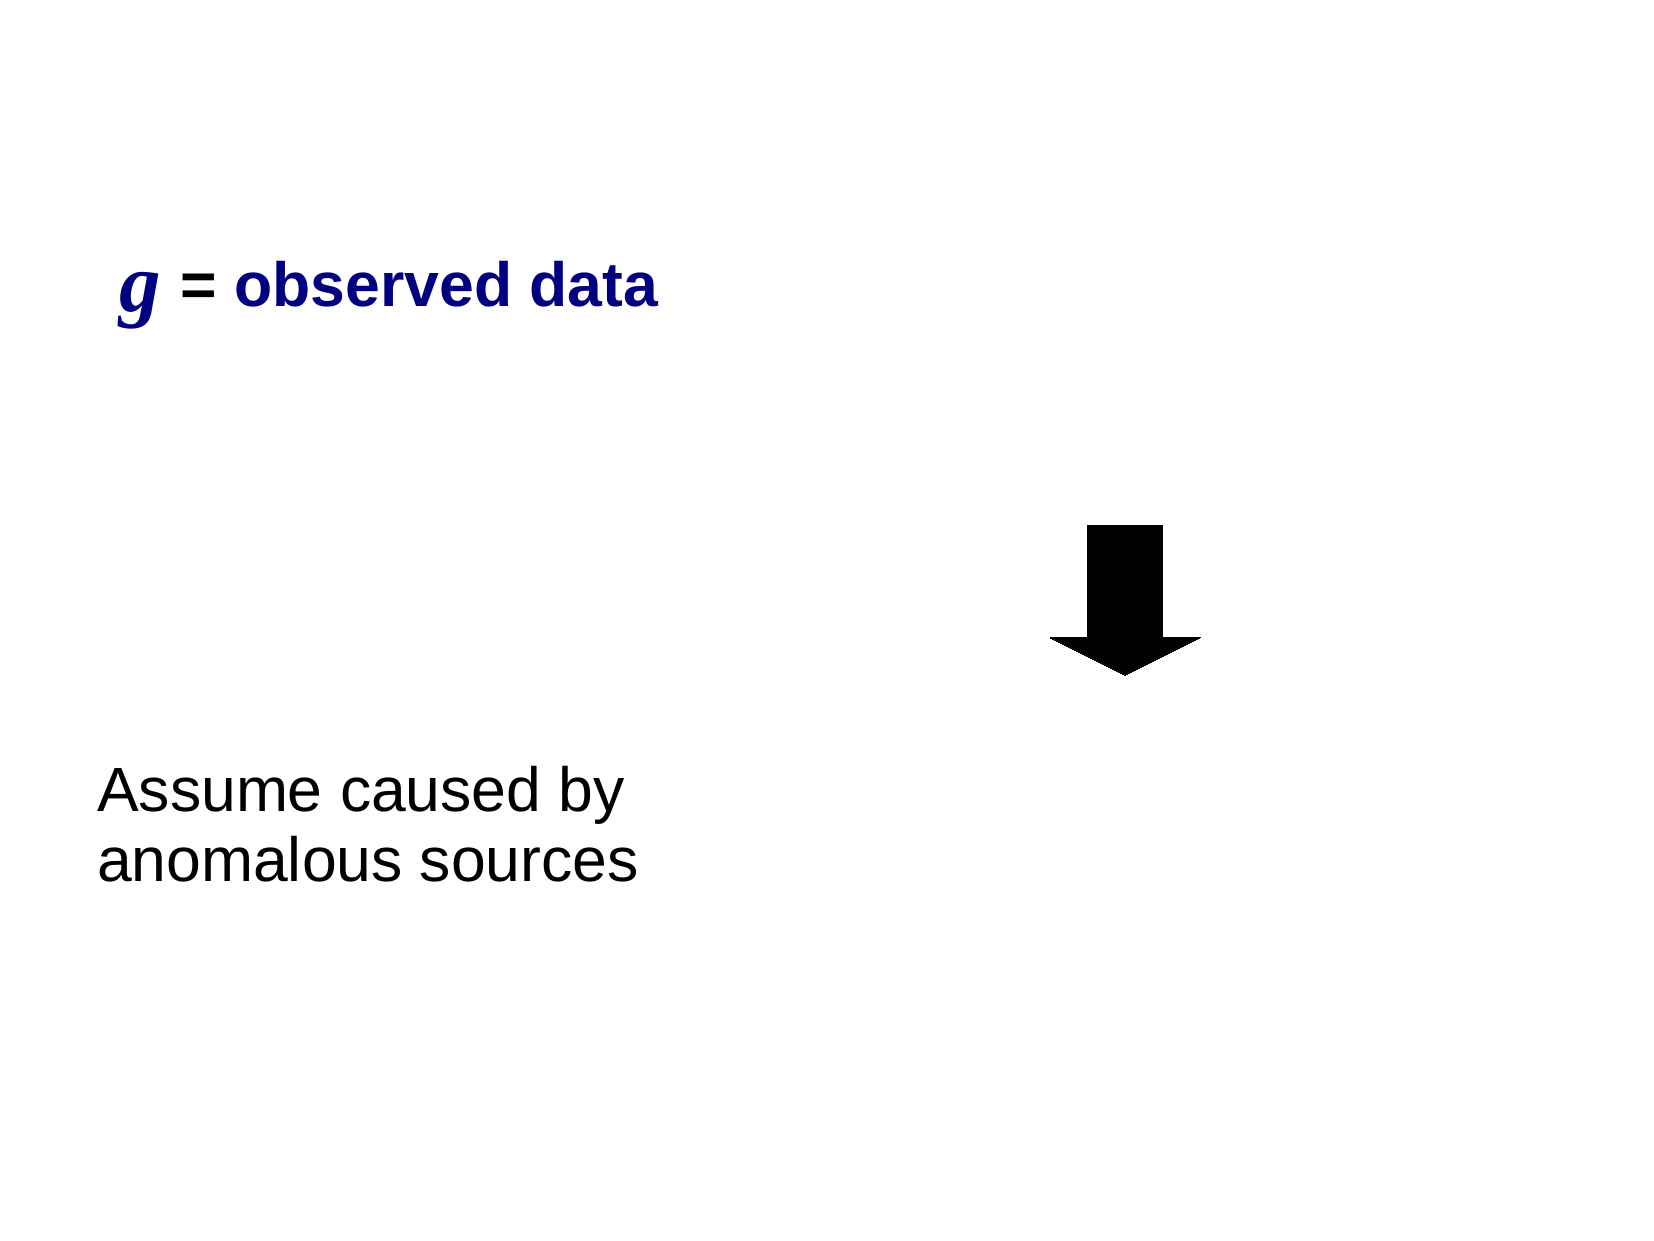

= observed data
Assume caused by
anomalous sources